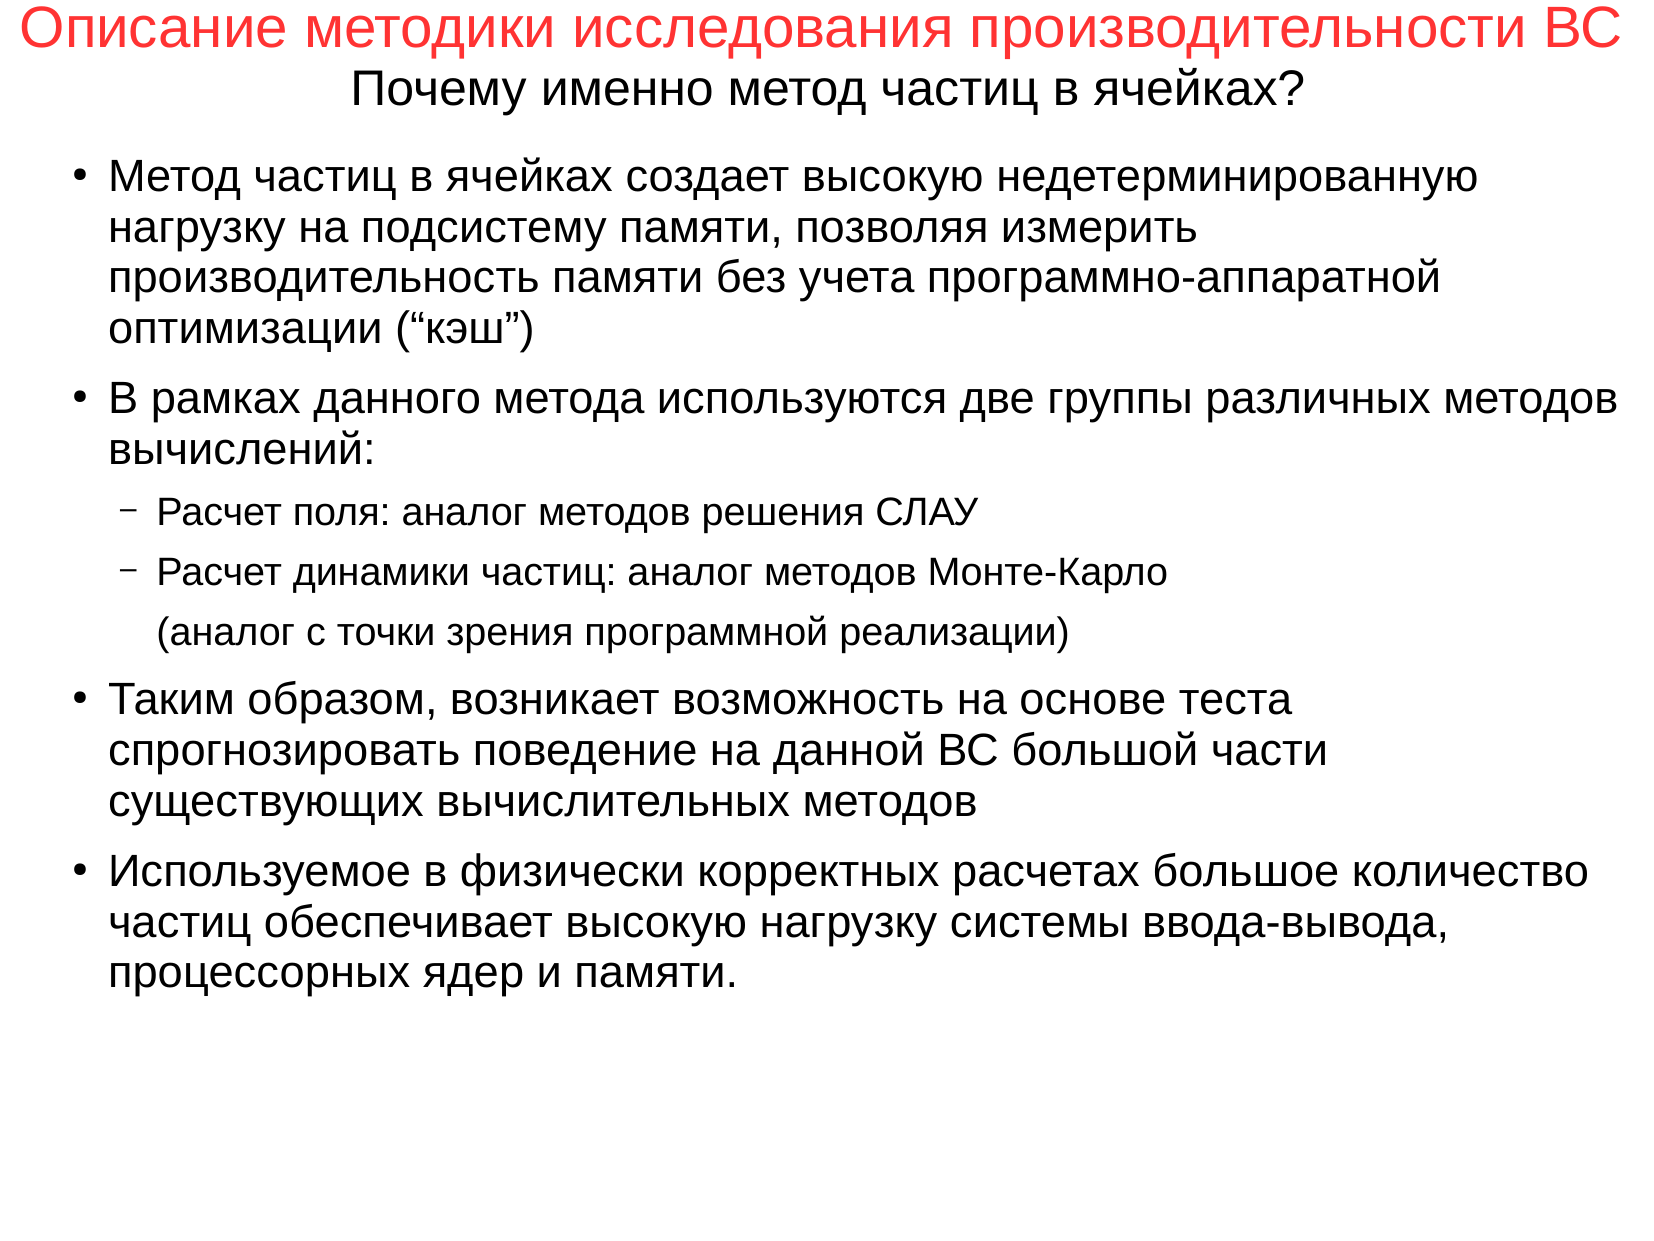

# Описание методики исследования производительности ВС Почему именно метод частиц в ячейках?
Метод частиц в ячейках создает высокую недетерминированную нагрузку на подсистему памяти, позволяя измерить производительность памяти без учета программно-аппаратной оптимизации (“кэш”)
В рамках данного метода используются две группы различных методов вычислений:
Расчет поля: аналог методов решения СЛАУ
Расчет динамики частиц: аналог методов Монте-Карло
(аналог с точки зрения программной реализации)
Таким образом, возникает возможность на основе теста спрогнозировать поведение на данной ВС большой части существующих вычислительных методов
Используемое в физически корректных расчетах большое количество частиц обеспечивает высокую нагрузку системы ввода-вывода, процессорных ядер и памяти.